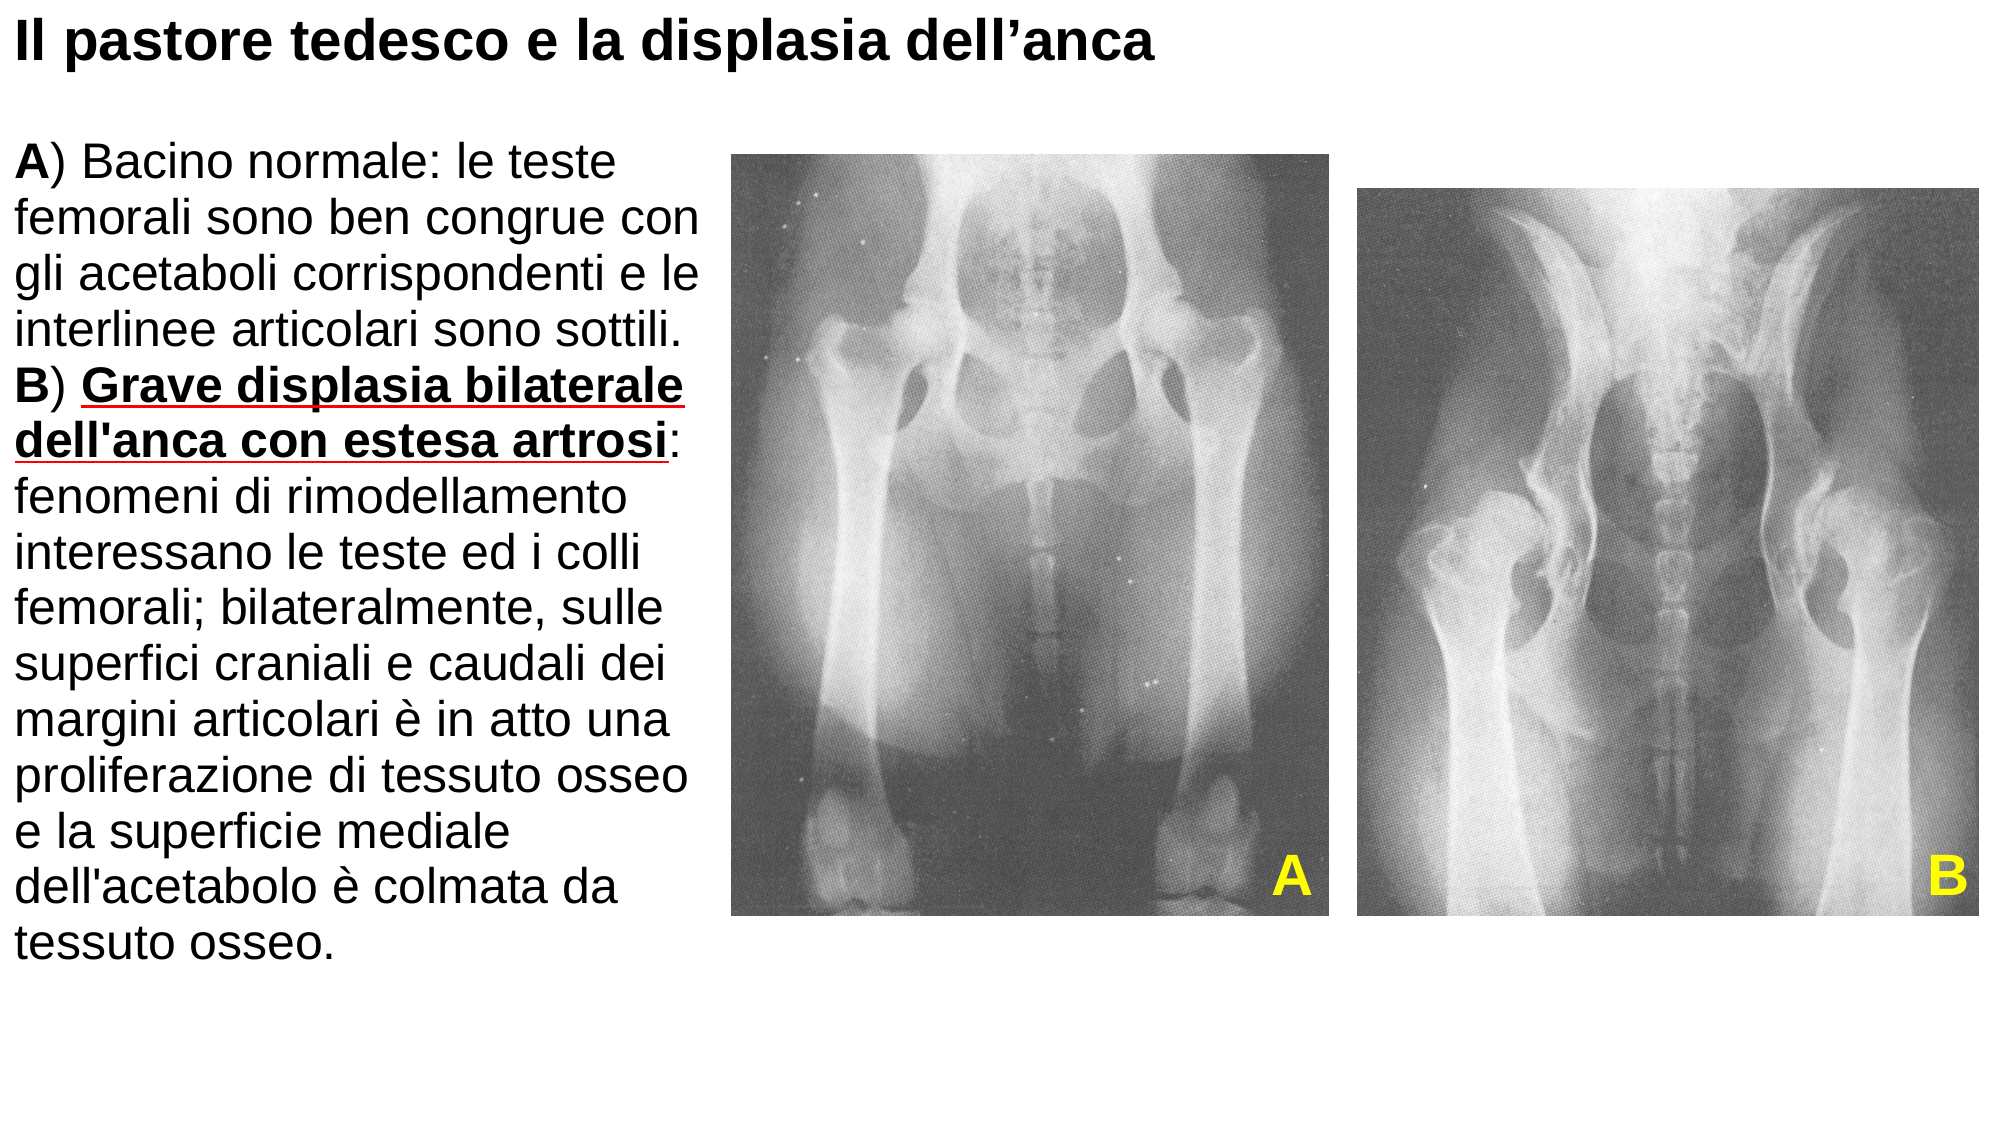

Il pastore tedesco e la displasia dell’anca
A) Bacino normale: le teste femorali sono ben congrue con gli acetaboli corrispondenti e le interlinee articolari sono sottili.
B) Grave displasia bilaterale dell'anca con estesa artrosi: fenomeni di rimodellamento interessano le teste ed i colli femorali; bilateralmente, sulle superfici craniali e caudali dei margini articolari è in atto una proliferazione di tessuto osseo e la superficie mediale dell'acetabolo è colmata da tessuto osseo.
A B